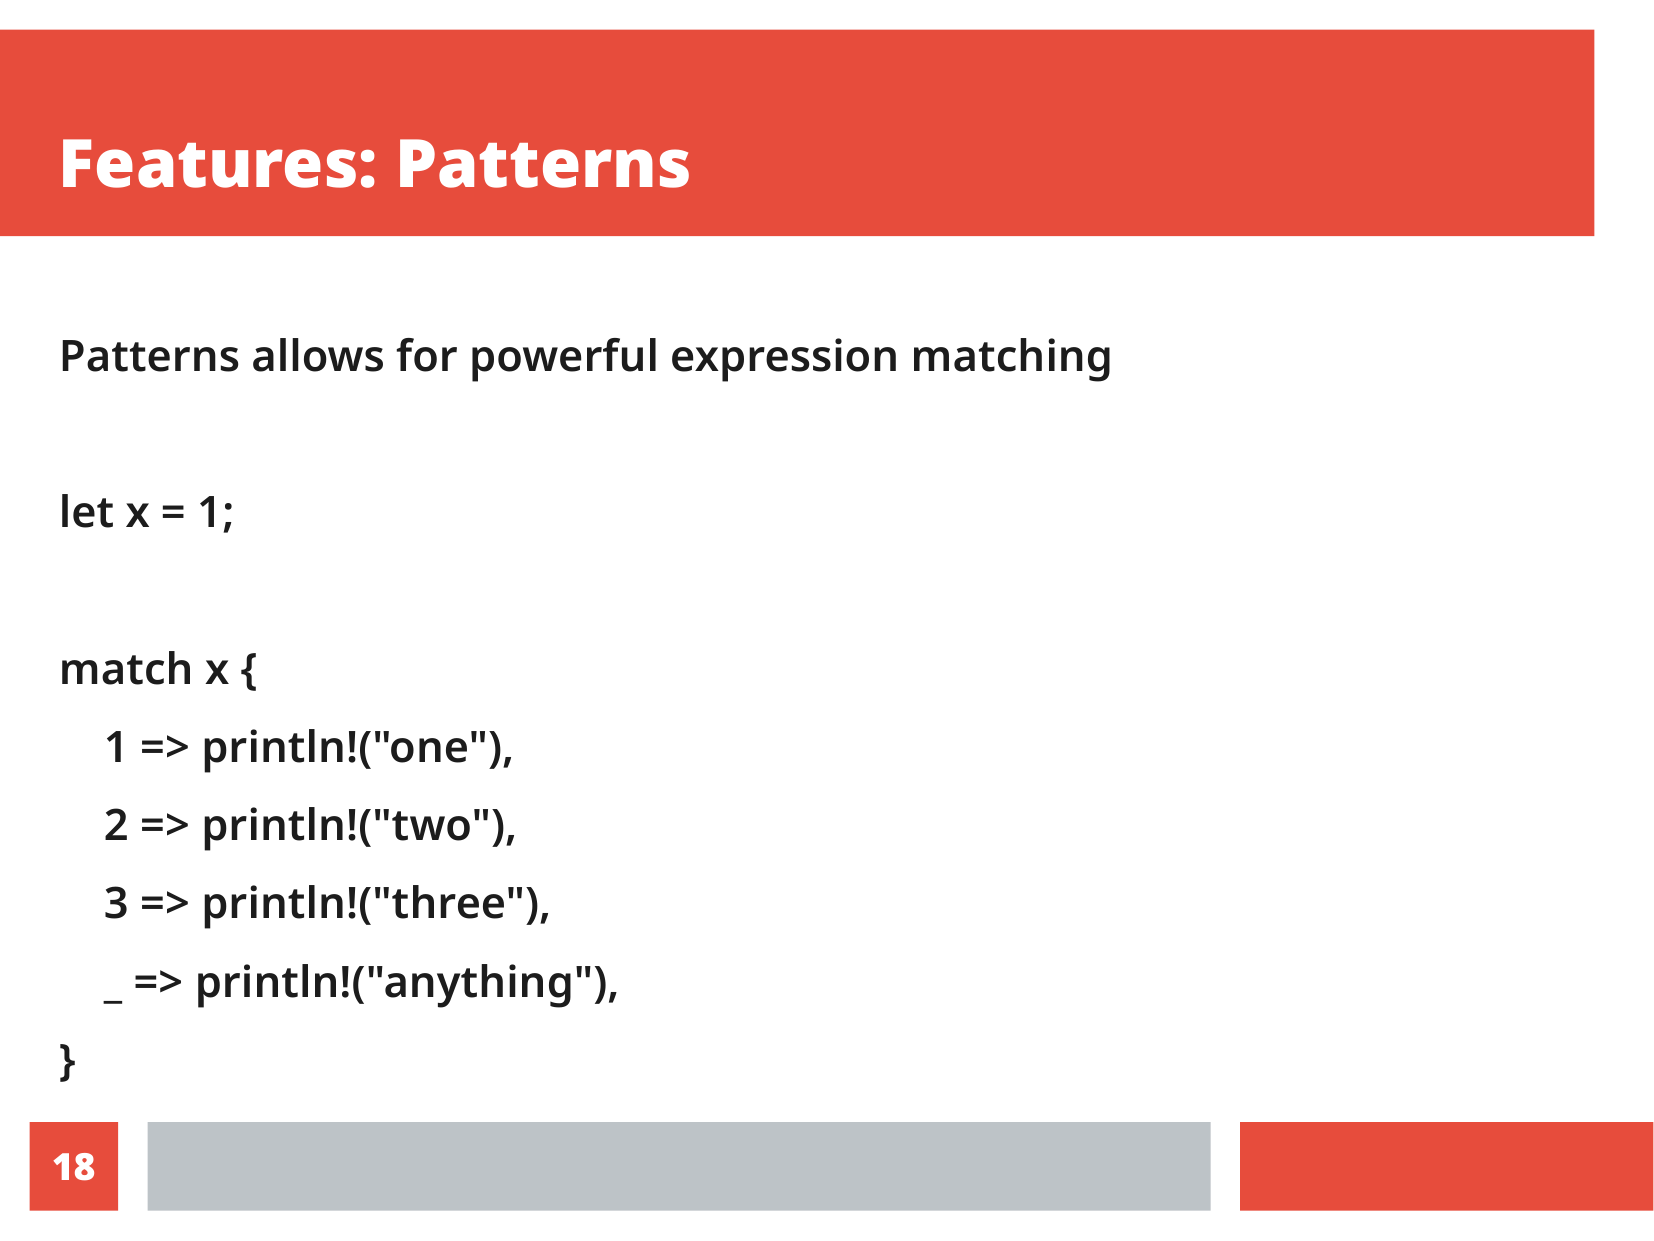

# Features: Patterns
Patterns allows for powerful expression matching
let x = 1;
match x {
 1 => println!("one"),
 2 => println!("two"),
 3 => println!("three"),
 _ => println!("anything"),
}
18